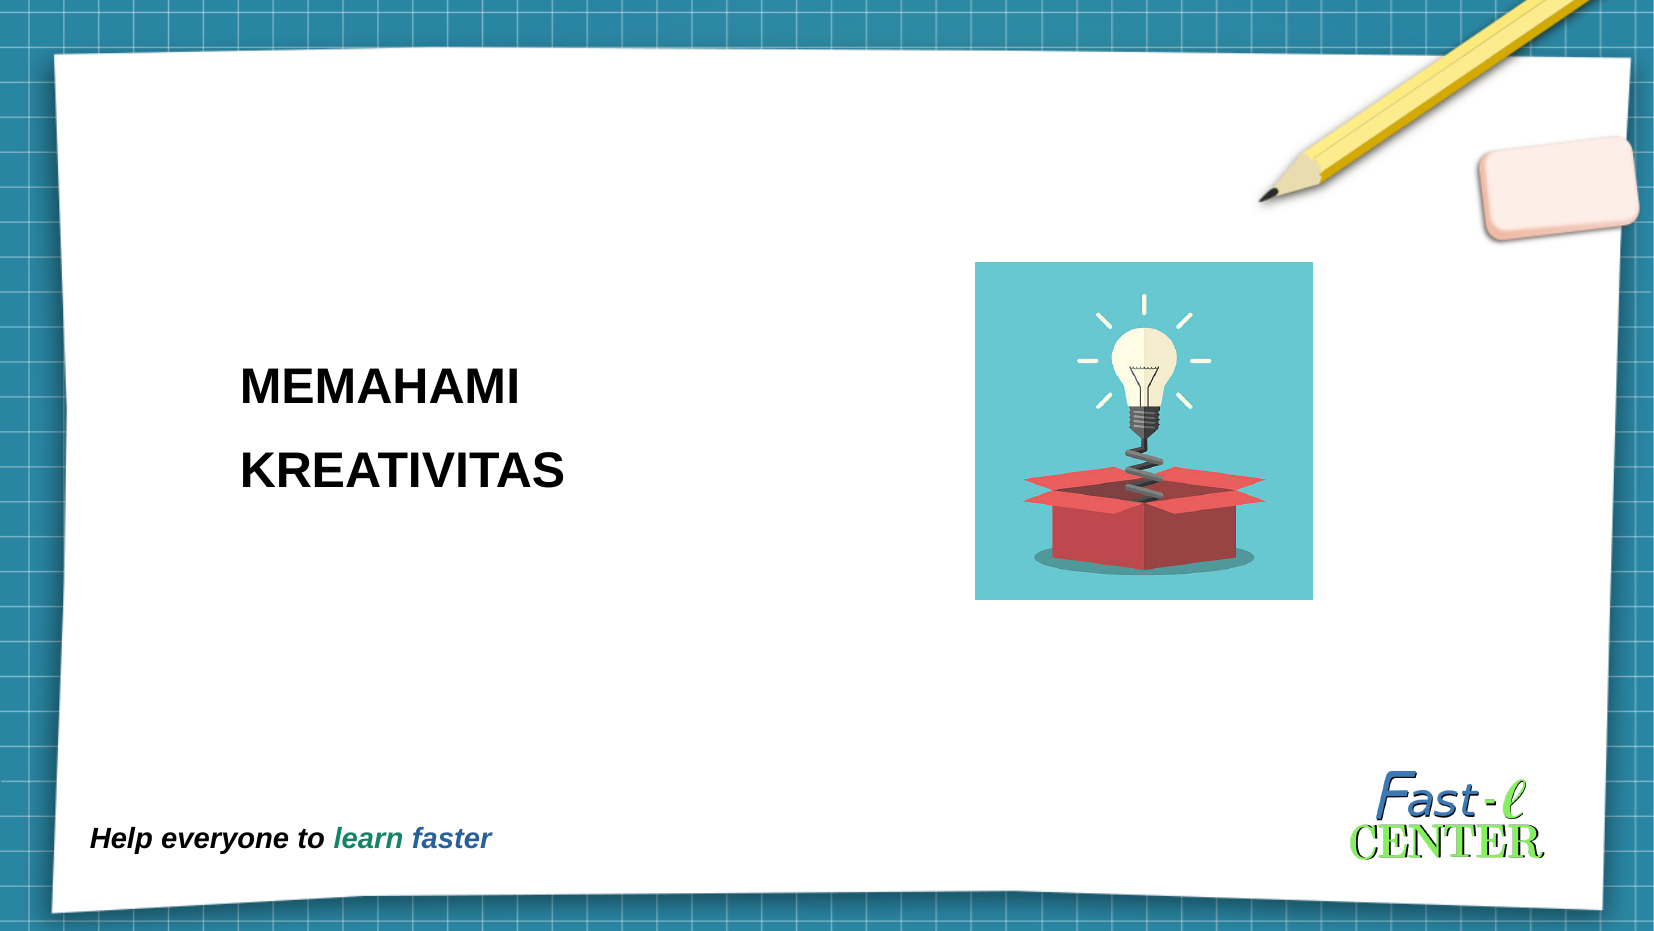

MEMAHAMI
KREATIVITAS
Help everyone to learn faster